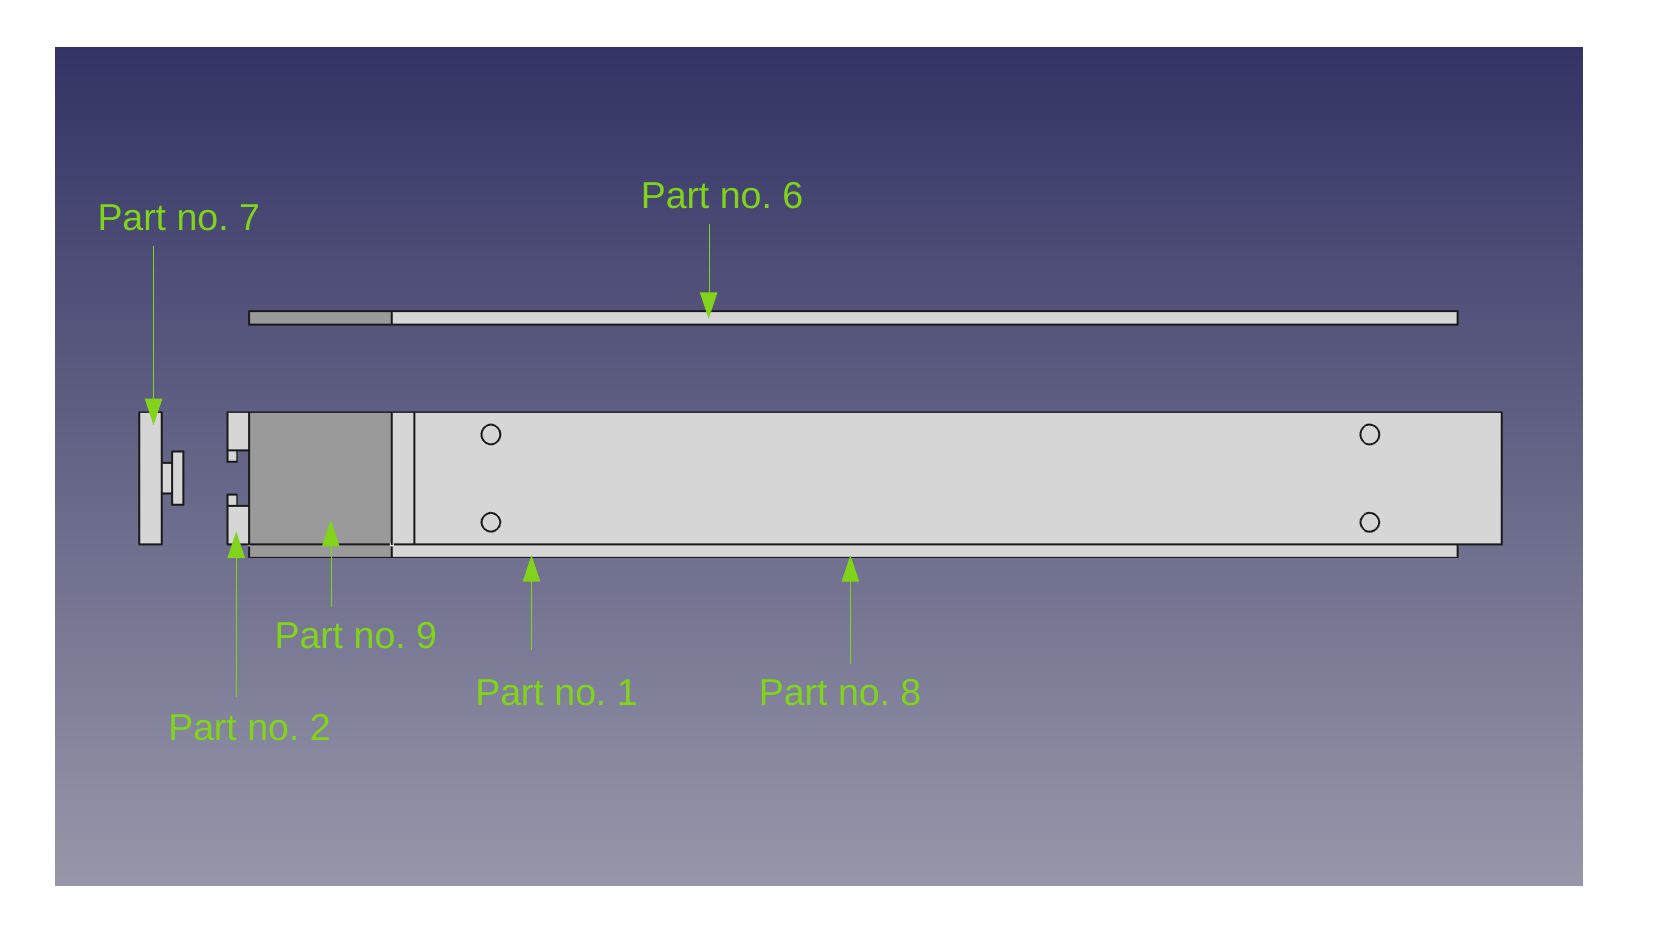

Part no. 6
Part no. 7
Part no. 9
Part no. 1
Part no. 8
Part no. 2